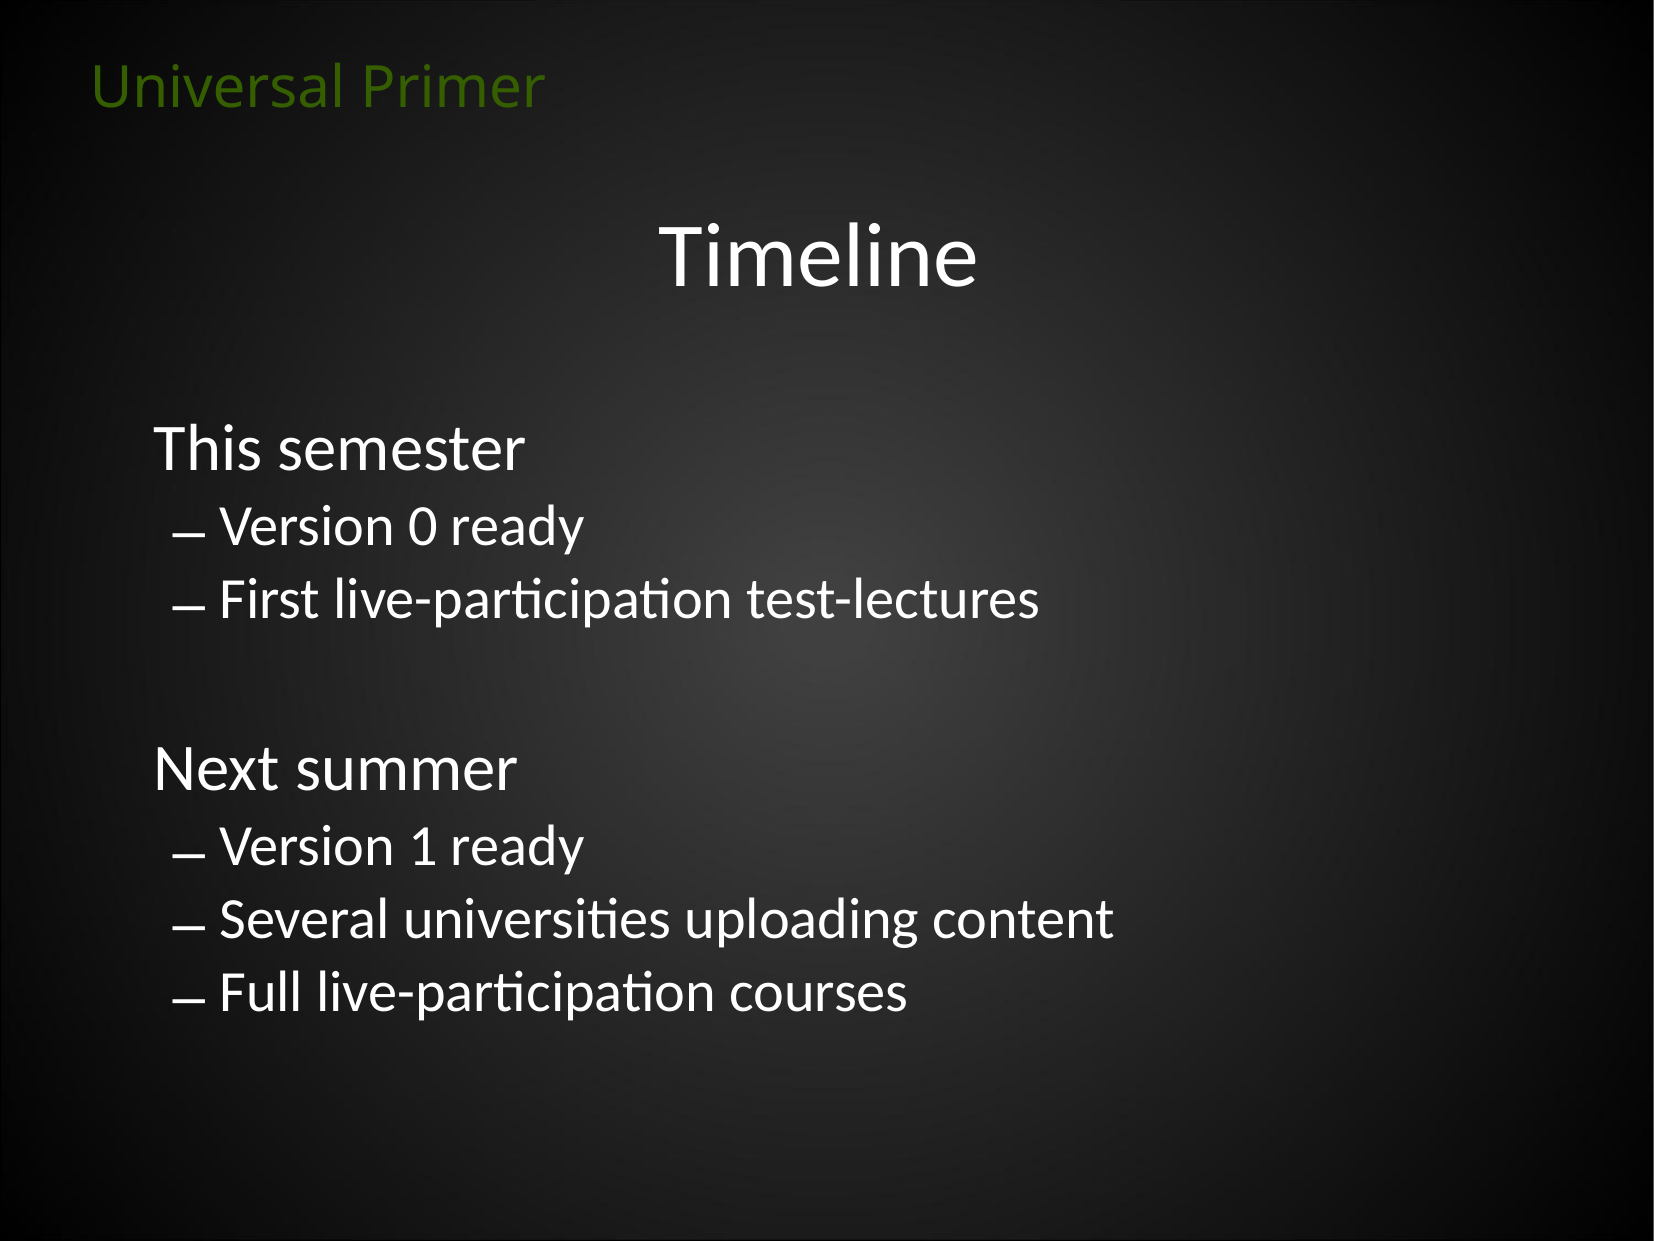

# Timeline
This semester
Version 0 ready
First live-participation test-lectures
Next summer
Version 1 ready
Several universities uploading content
Full live-participation courses